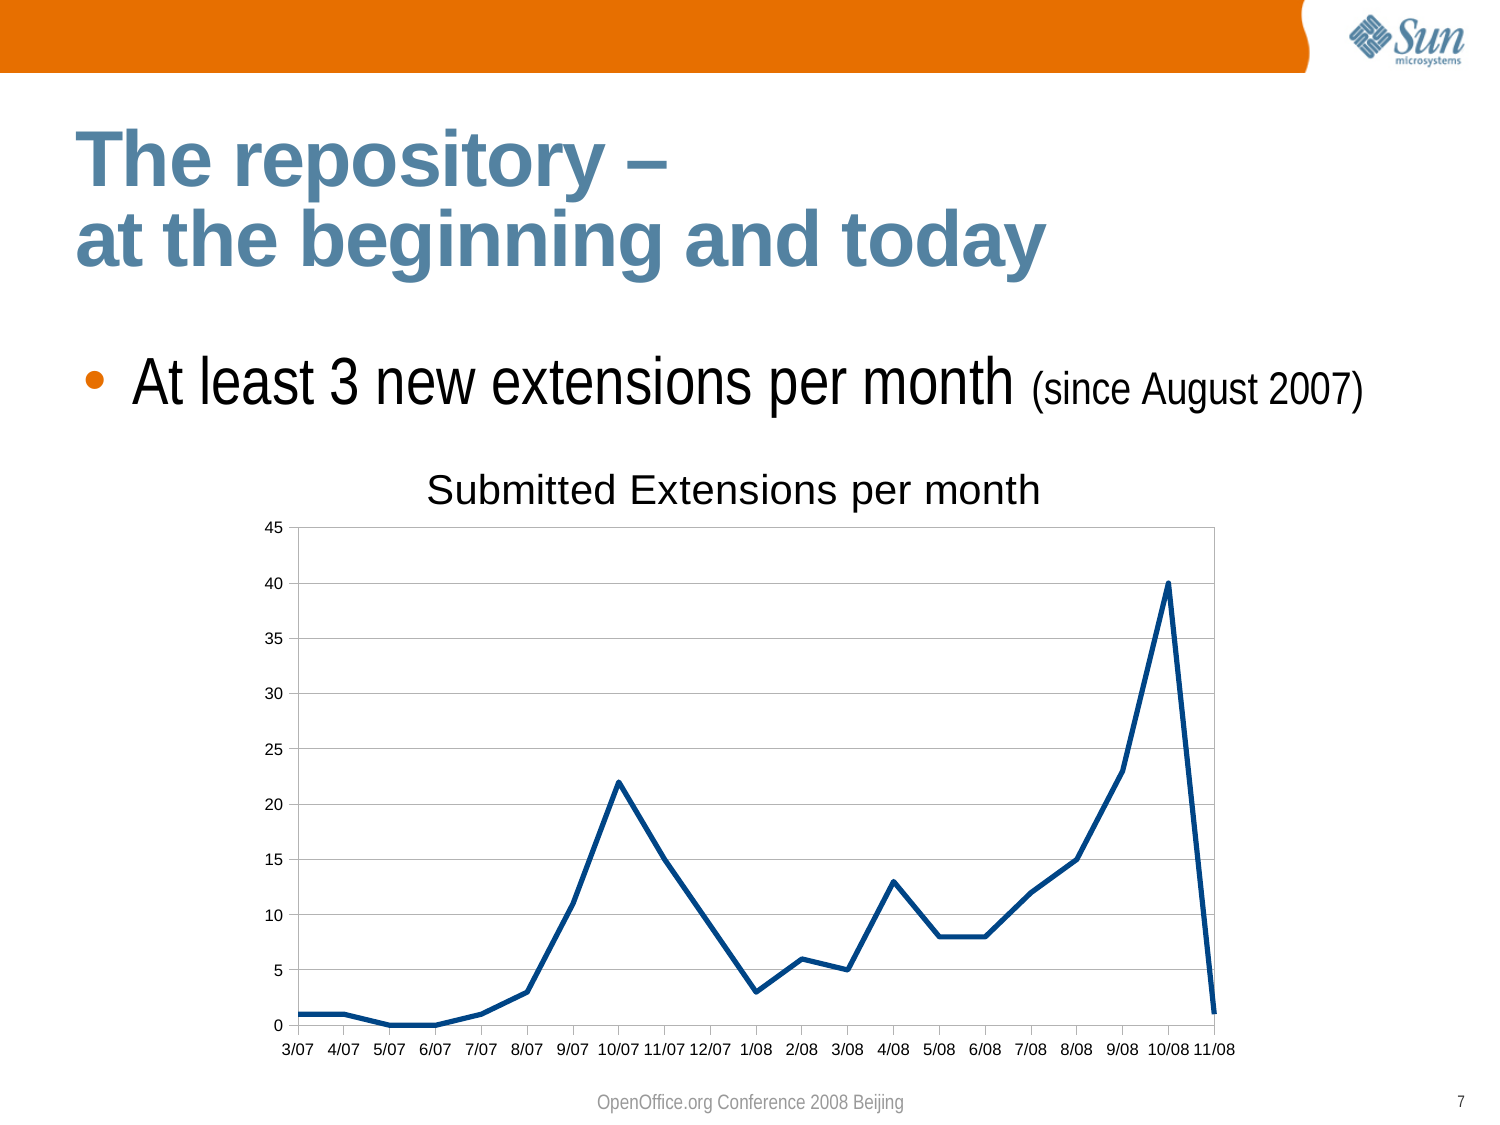

# The repository – at the beginning and today
At least 3 new extensions per month (since August 2007)
### Chart: Submitted Extensions per month
| Category | Column B |
|---|---|
| 3/07 | 1.0 |
| 4/07 | 1.0 |
| 5/07 | 0.0 |
| 6/07 | 0.0 |
| 7/07 | 1.0 |
| 8/07 | 3.0 |
| 9/07 | 11.0 |
| 10/07 | 22.0 |
| 11/07 | 15.0 |
| 12/07 | 9.0 |
| 1/08 | 3.0 |
| 2/08 | 6.0 |
| 3/08 | 5.0 |
| 4/08 | 13.0 |
| 5/08 | 8.0 |
| 6/08 | 8.0 |
| 7/08 | 12.0 |
| 8/08 | 15.0 |
| 9/08 | 23.0 |
| 10/08 | 40.0 |
| 11/08 | 1.0 |